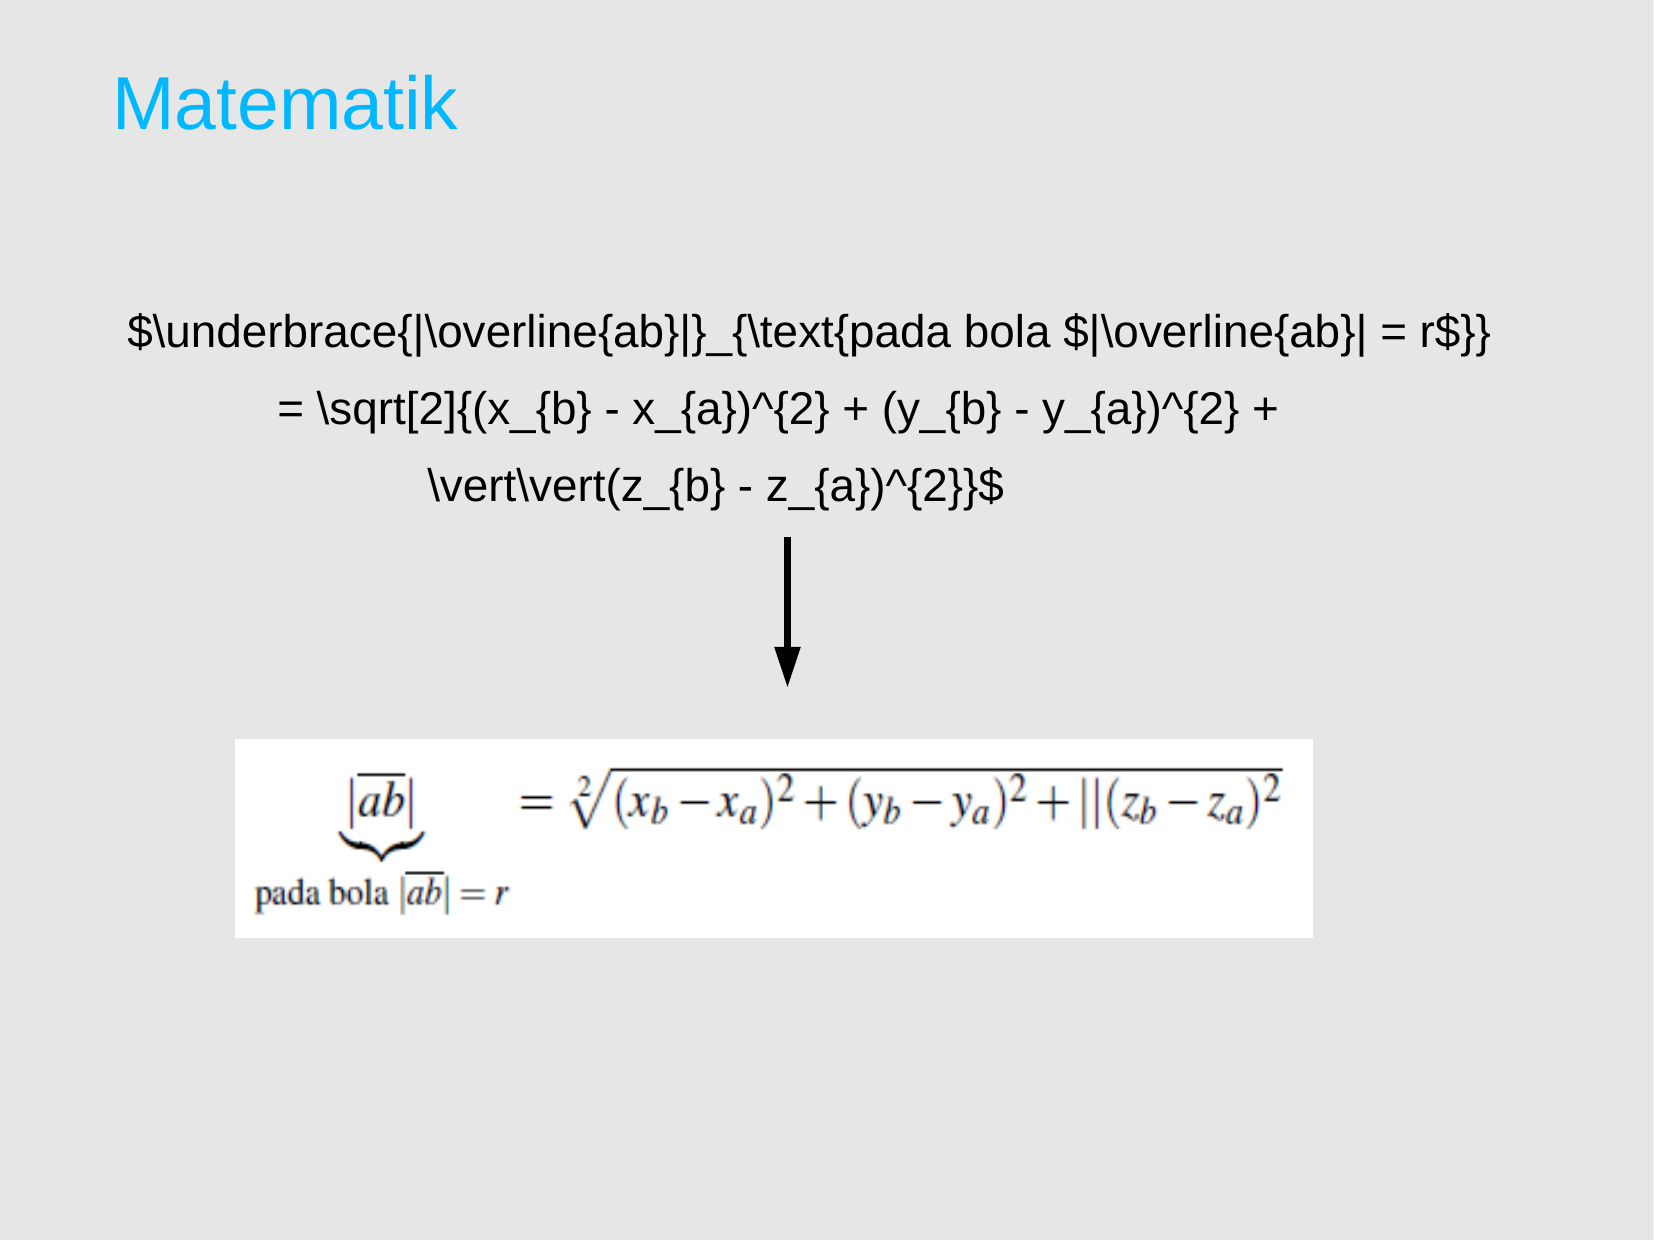

# Matematik
$\underbrace{|\overline{ab}|}_{\text{pada bola $|\overline{ab}| = r$}}
		= \sqrt[2]{(x_{b} - x_{a})^{2} + (y_{b} - y_{a})^{2} +
				\vert\vert(z_{b} - z_{a})^{2}}$